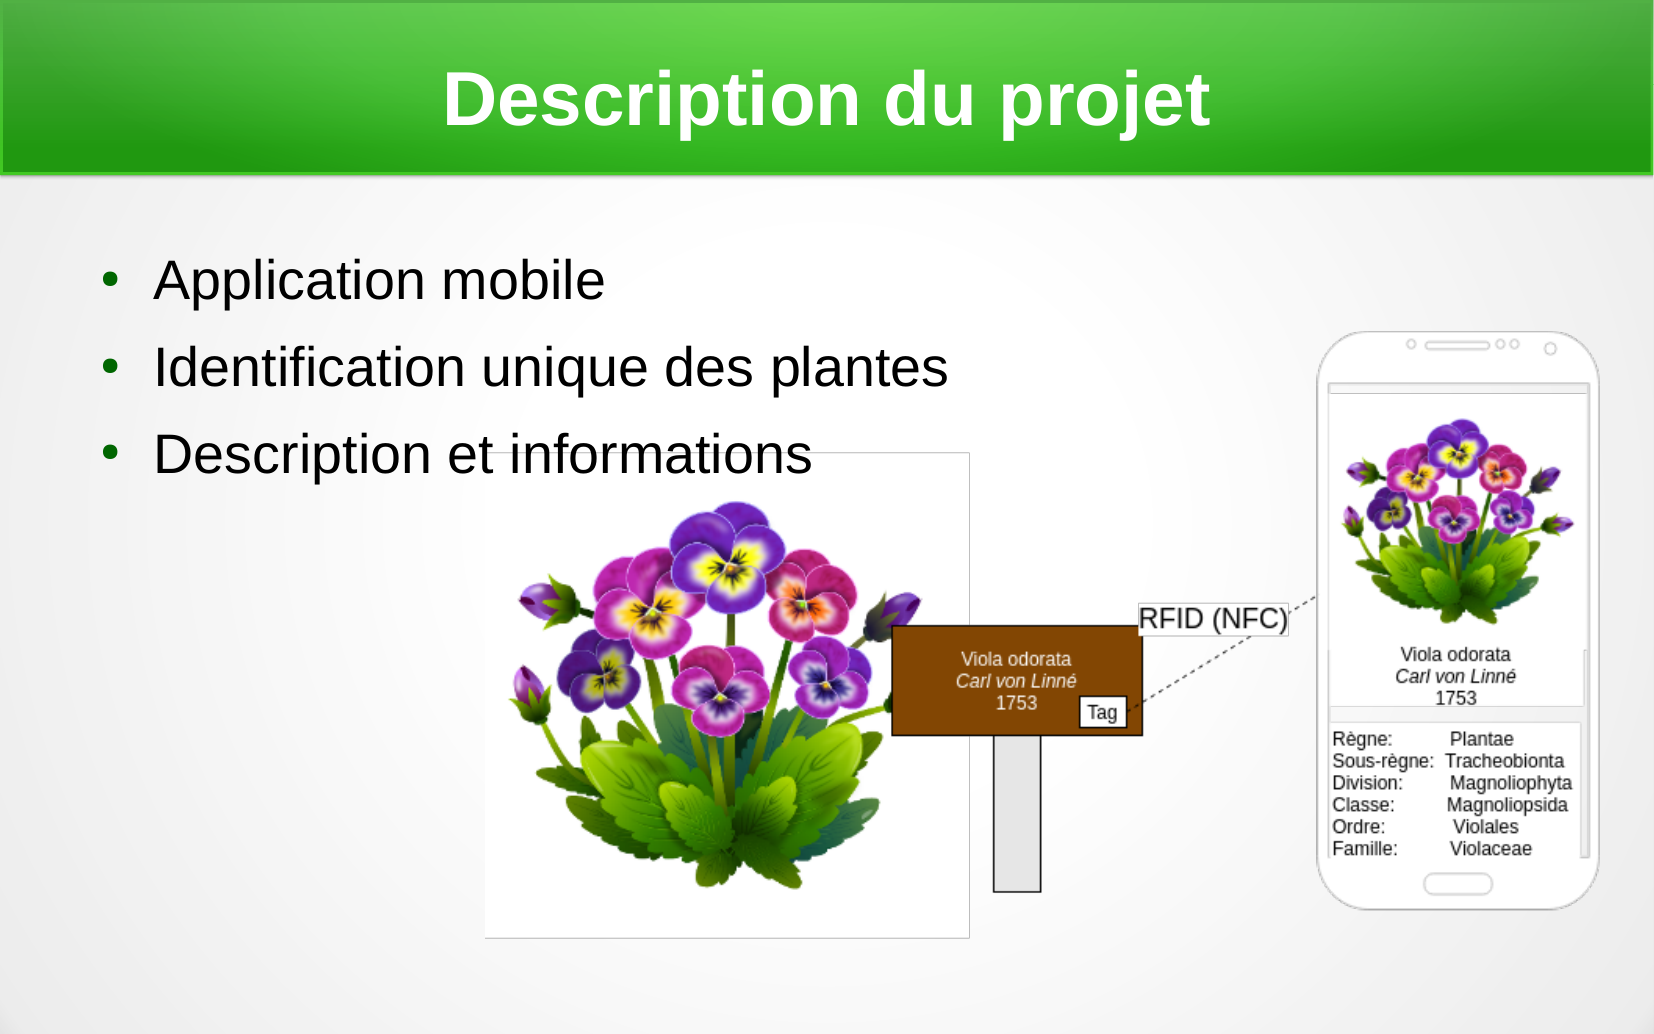

# Description du projet
Application mobile
Identification unique des plantes
Description et informations